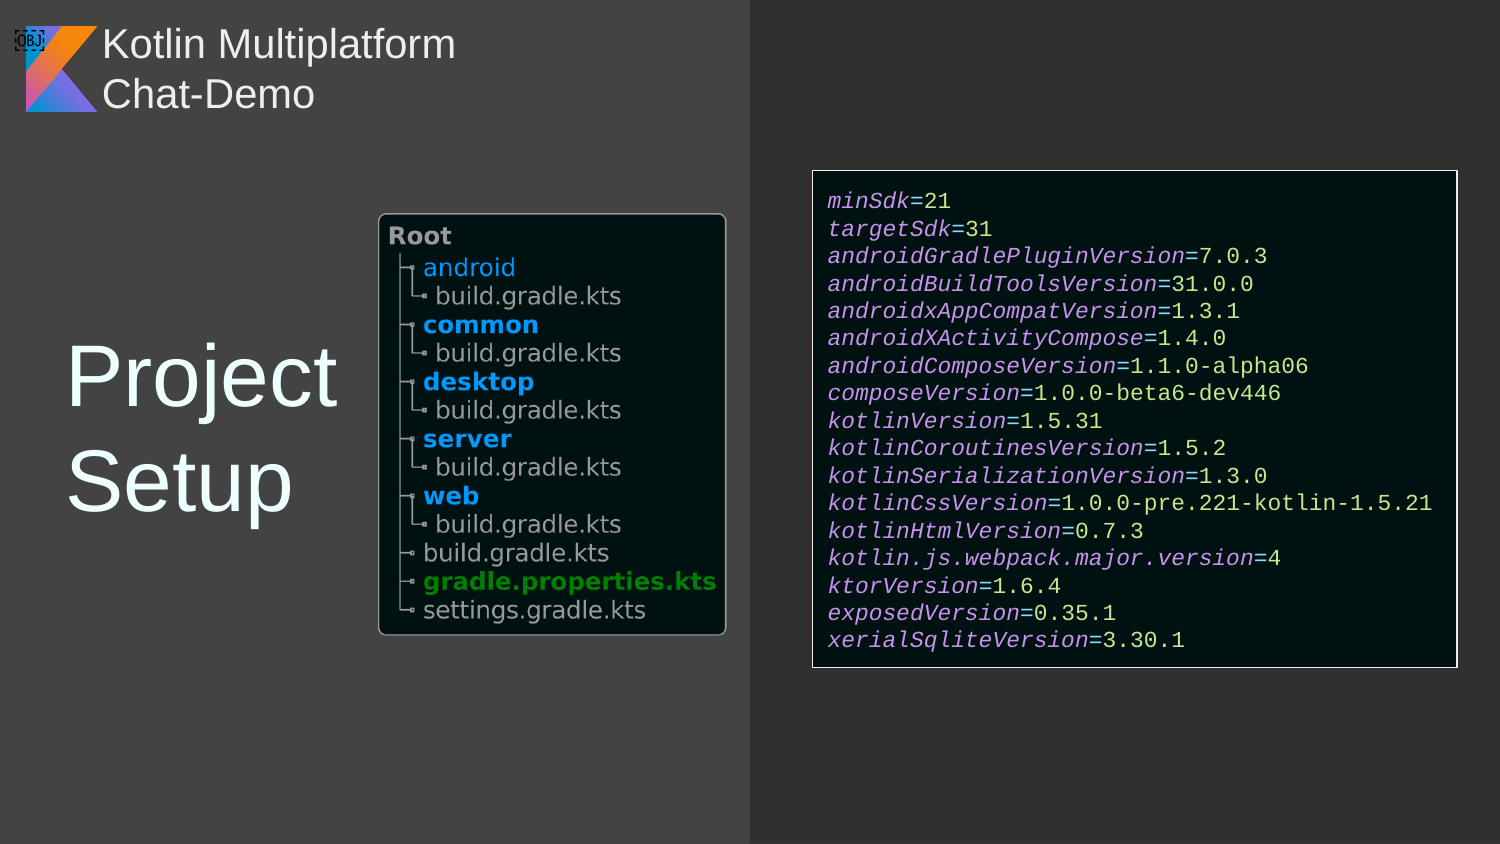

minSdk=21
targetSdk=31
androidGradlePluginVersion=7.0.3
androidBuildToolsVersion=31.0.0
androidxAppCompatVersion=1.3.1
androidXActivityCompose=1.4.0
androidComposeVersion=1.1.0-alpha06
composeVersion=1.0.0-beta6-dev446
kotlinVersion=1.5.31
kotlinCoroutinesVersion=1.5.2
kotlinSerializationVersion=1.3.0
kotlinCssVersion=1.0.0-pre.221-kotlin-1.5.21
kotlinHtmlVersion=0.7.3
kotlin.js.webpack.major.version=4
ktorVersion=1.6.4
exposedVersion=0.35.1
xerialSqliteVersion=3.30.1
# Project Setup